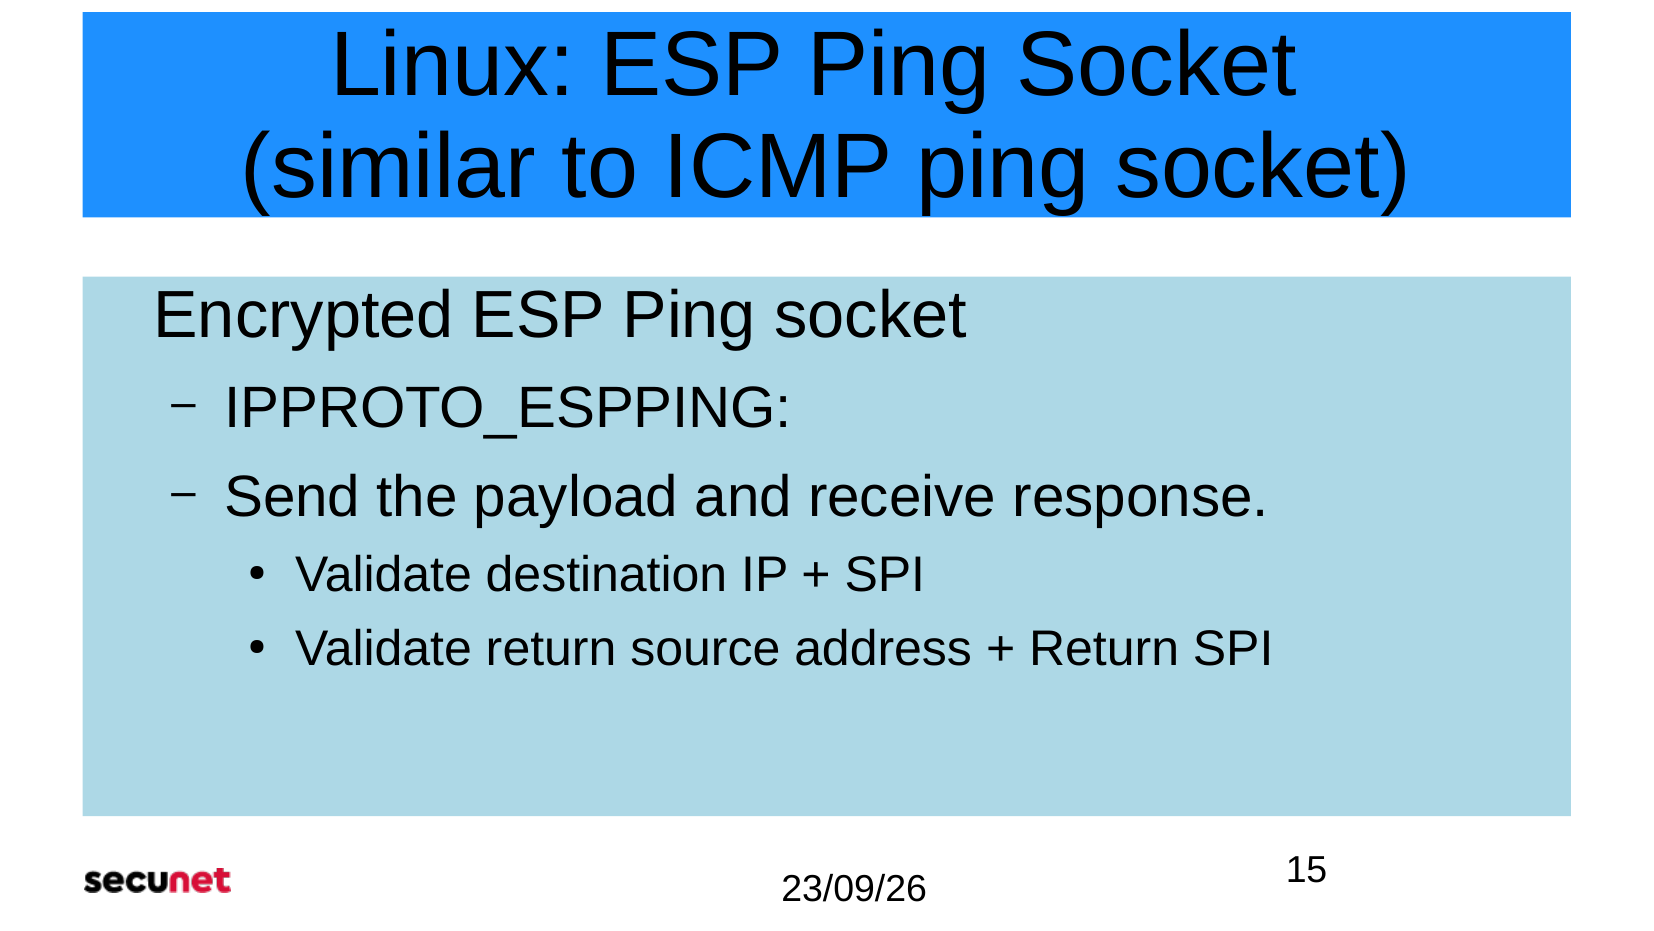

# Linux: ESP Ping Socket (similar to ICMP ping socket)
Encrypted ESP Ping socket
IPPROTO_ESPPING:
Send the payload and receive response.
Validate destination IP + SPI
Validate return source address + Return SPI